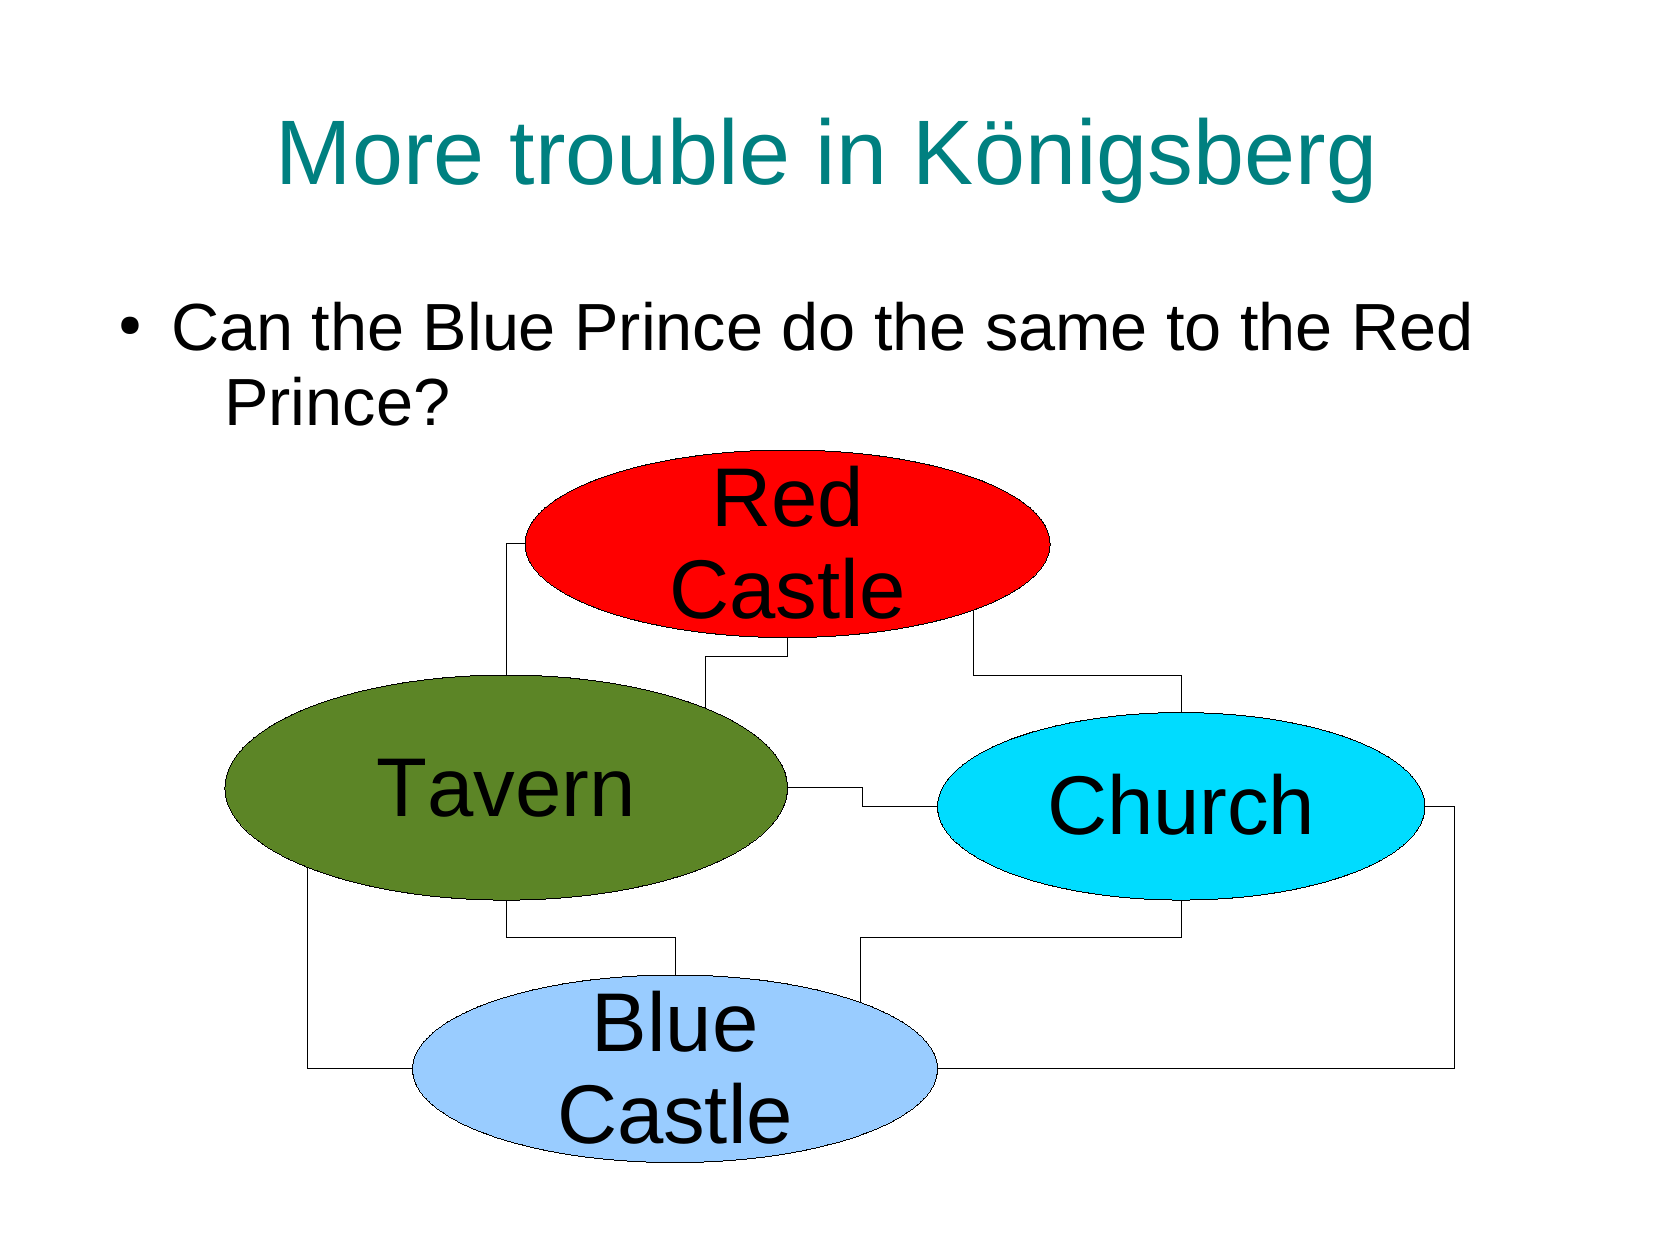

# More trouble in Königsberg
Can the Blue Prince do the same to the Red Prince?
Red Castle
Tavern
Church
Blue Castle